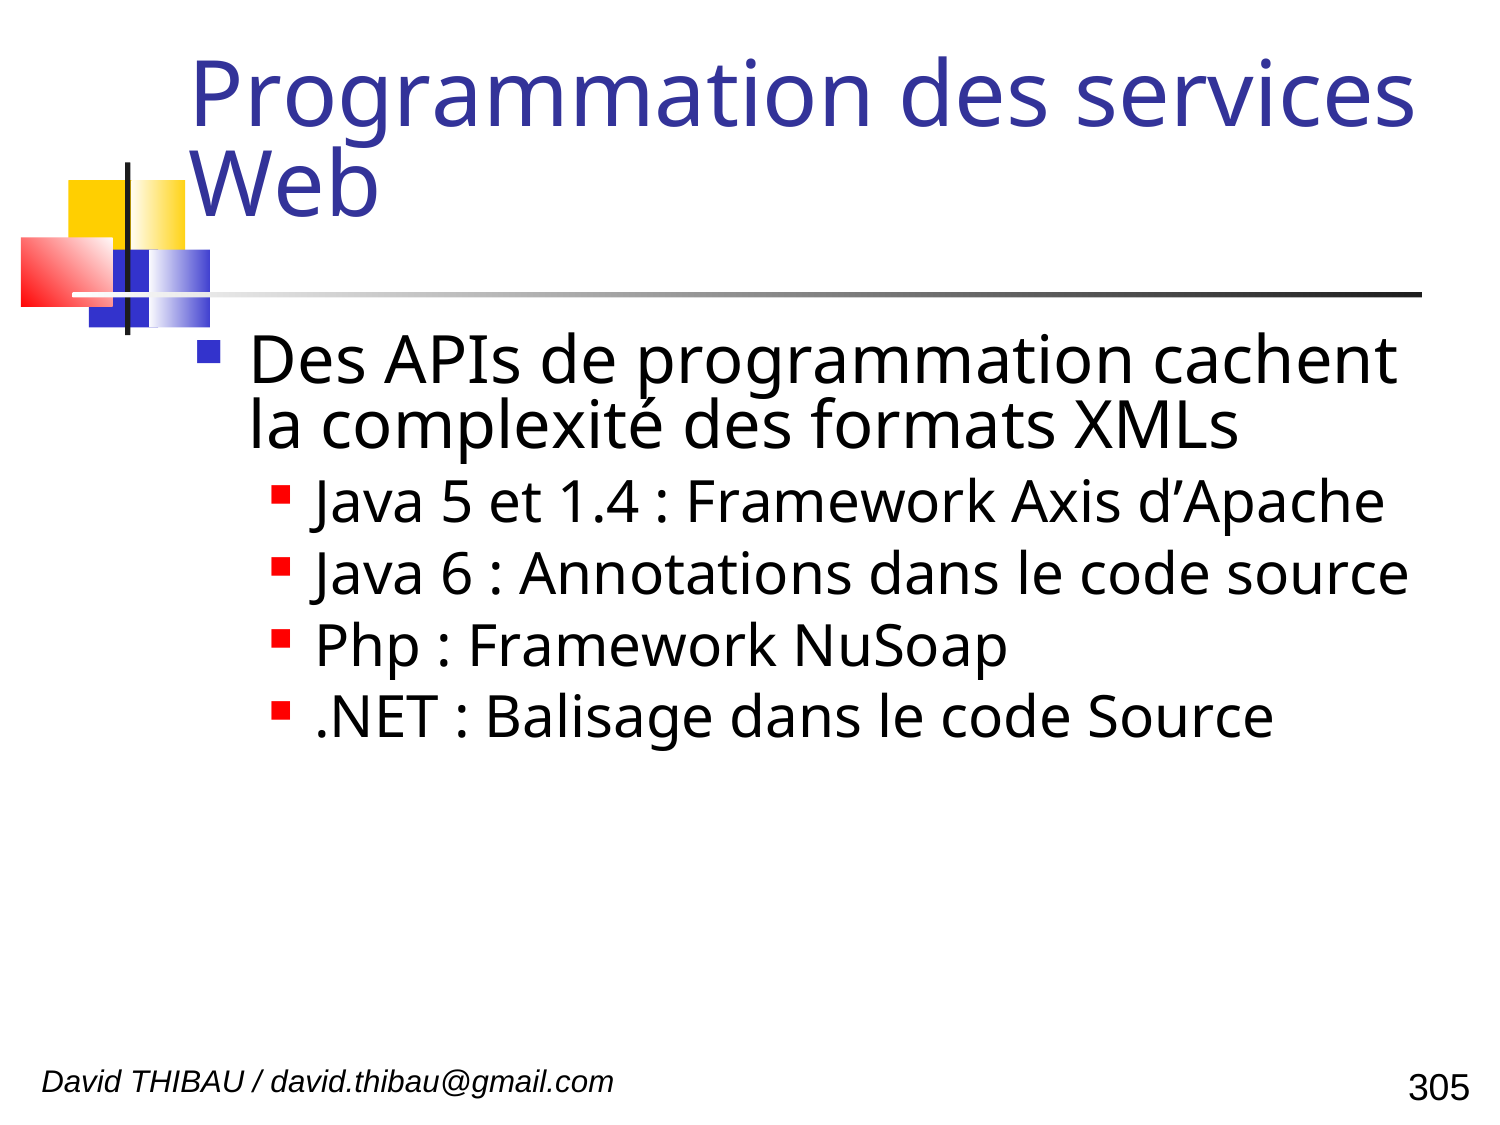

# Programmation des services Web
Des APIs de programmation cachent la complexité des formats XMLs
Java 5 et 1.4 : Framework Axis d’Apache
Java 6 : Annotations dans le code source
Php : Framework NuSoap
.NET : Balisage dans le code Source